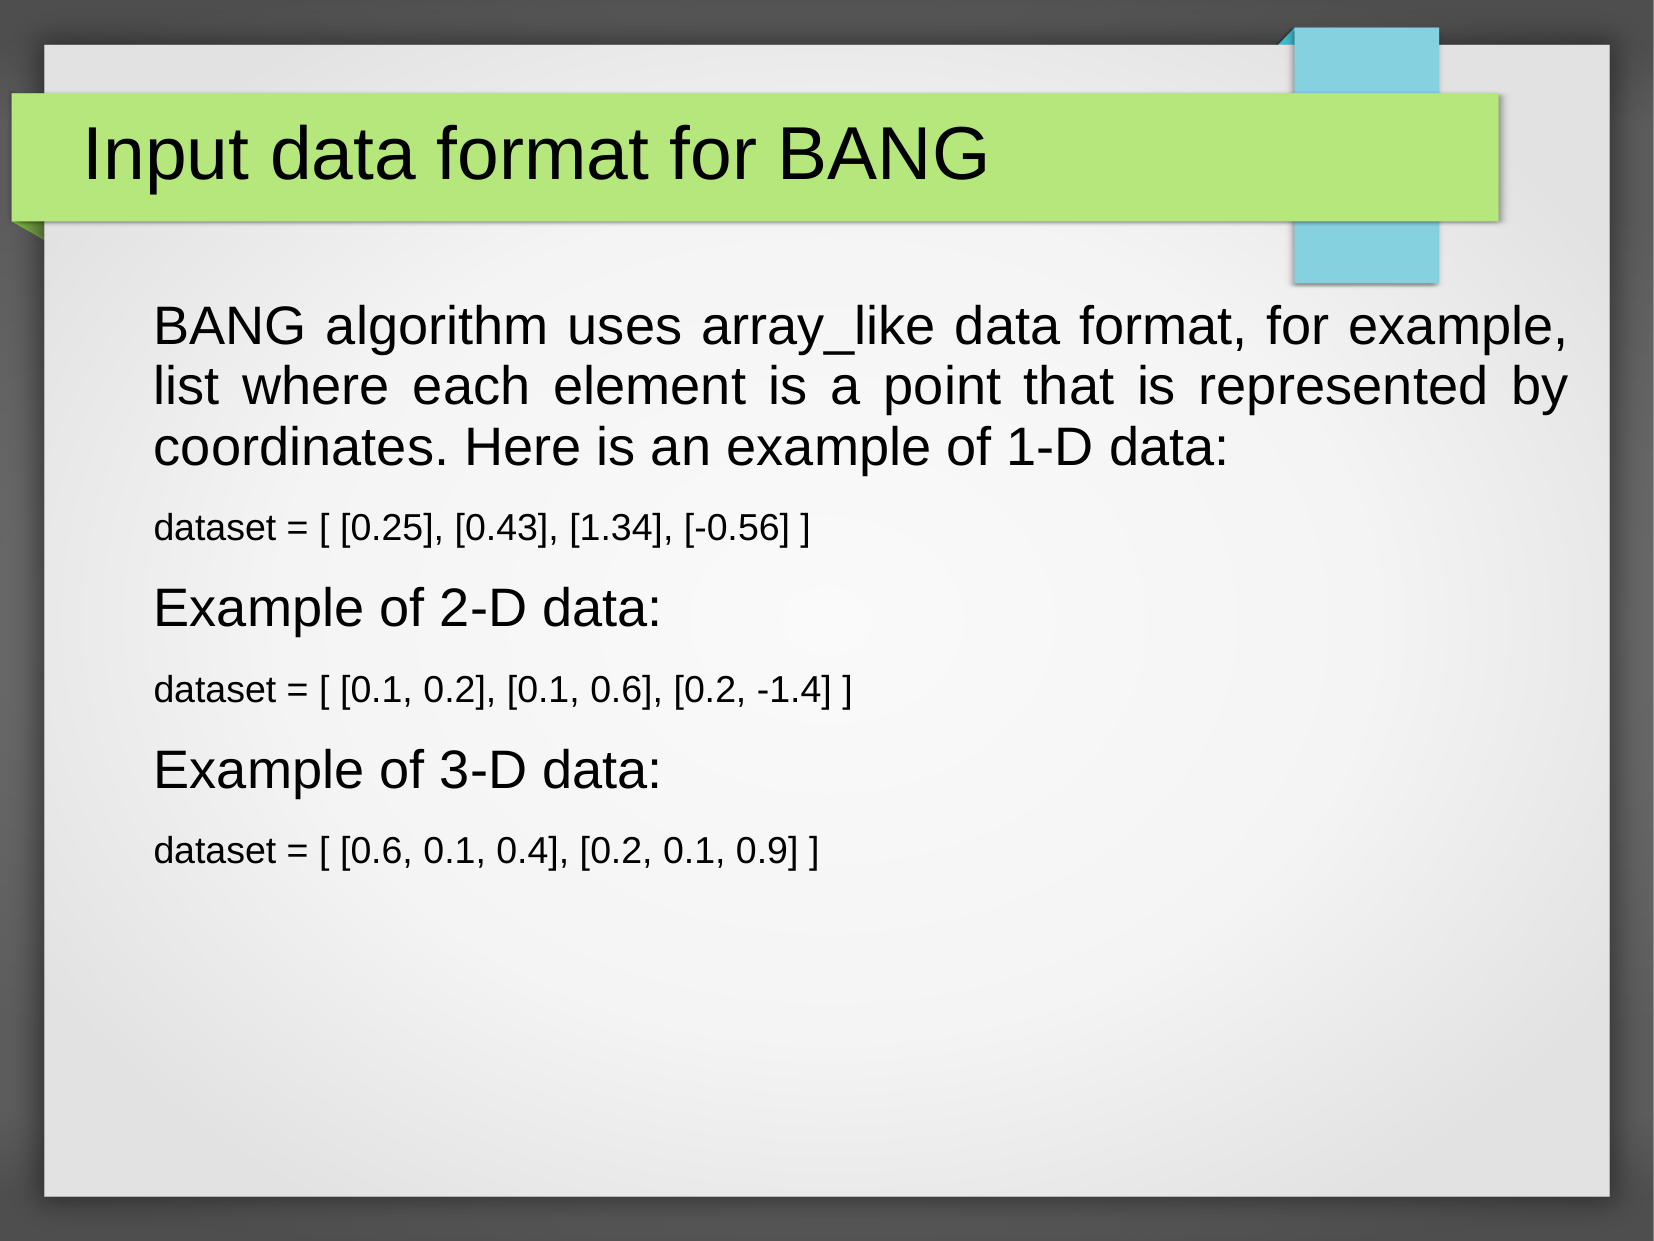

# Input data format for BANG
BANG algorithm uses array_like data format, for example, list where each element is a point that is represented by coordinates. Here is an example of 1-D data:
dataset = [ [0.25], [0.43], [1.34], [-0.56] ]
Example of 2-D data:
dataset = [ [0.1, 0.2], [0.1, 0.6], [0.2, -1.4] ]
Example of 3-D data:
dataset = [ [0.6, 0.1, 0.4], [0.2, 0.1, 0.9] ]